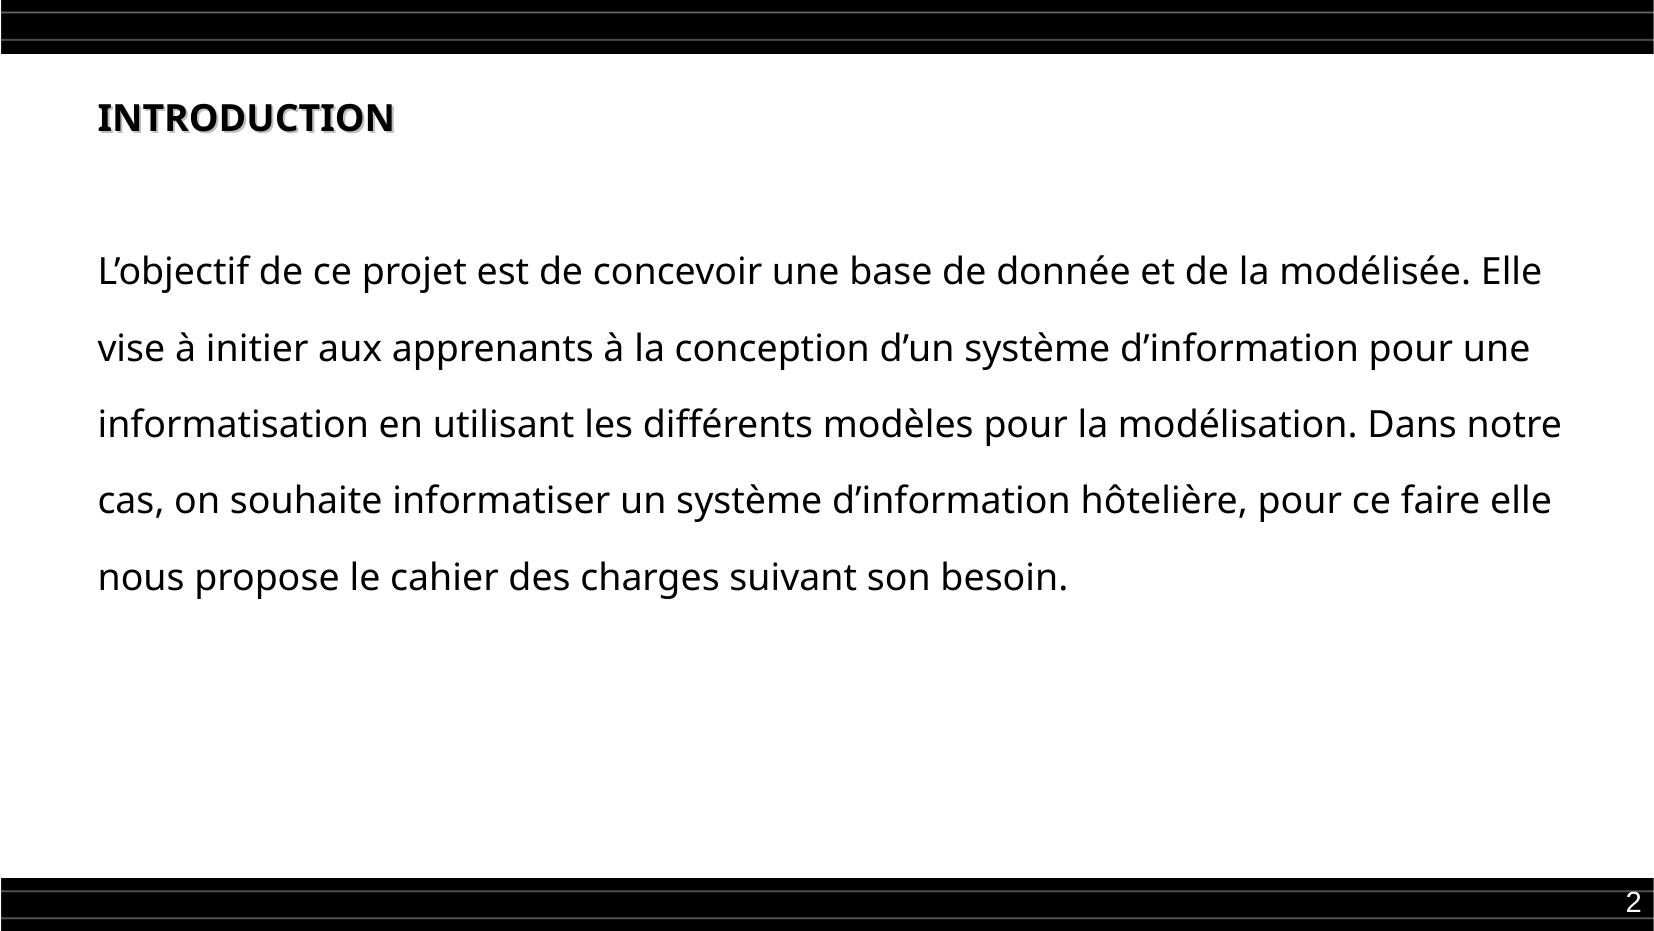

INTRODUCTION
L’objectif de ce projet est de concevoir une base de donnée et de la modélisée. Elle
vise à initier aux apprenants à la conception d’un système d’information pour une
informatisation en utilisant les différents modèles pour la modélisation. Dans notre
cas, on souhaite informatiser un système d’information hôtelière, pour ce faire elle
nous propose le cahier des charges suivant son besoin.